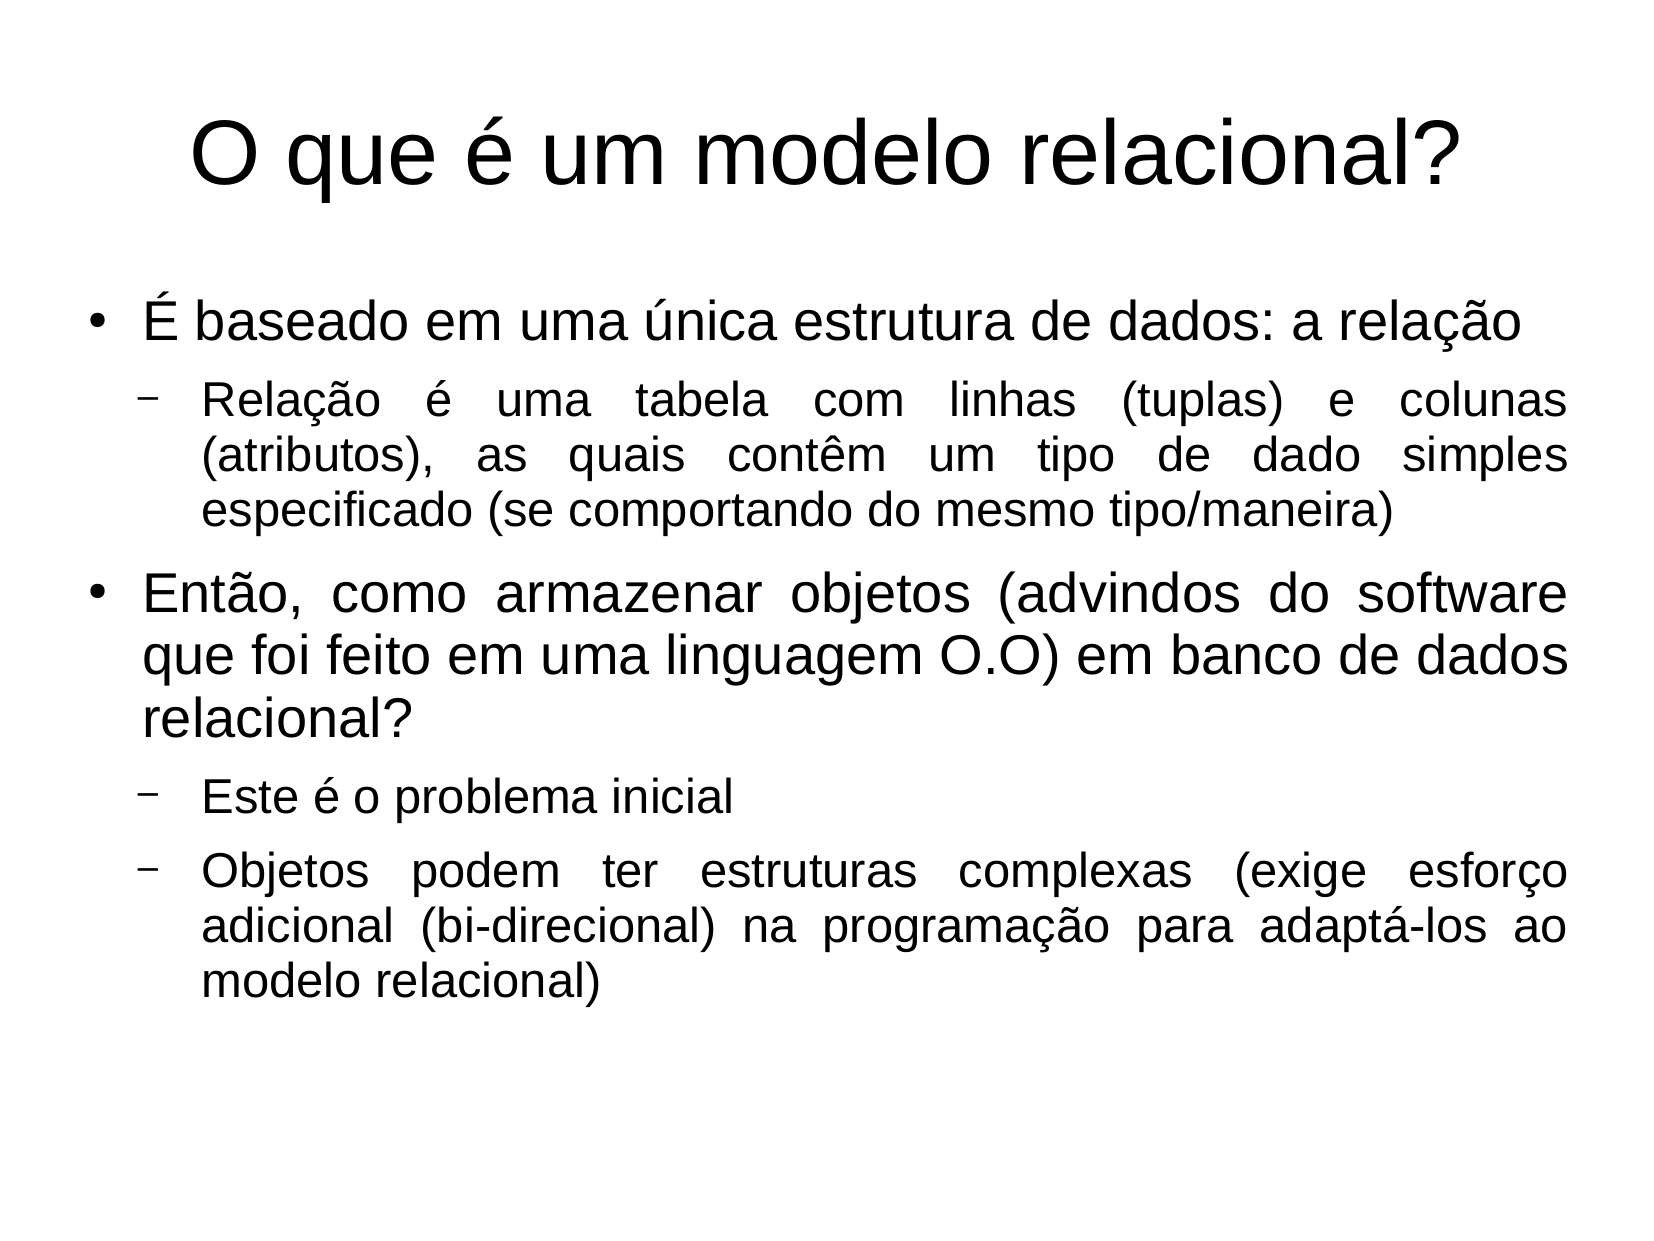

# O que é um modelo relacional?
É baseado em uma única estrutura de dados: a relação
Relação é uma tabela com linhas (tuplas) e colunas (atributos), as quais contêm um tipo de dado simples especificado (se comportando do mesmo tipo/maneira)
Então, como armazenar objetos (advindos do software que foi feito em uma linguagem O.O) em banco de dados relacional?
Este é o problema inicial
Objetos podem ter estruturas complexas (exige esforço adicional (bi-direcional) na programação para adaptá-los ao modelo relacional)